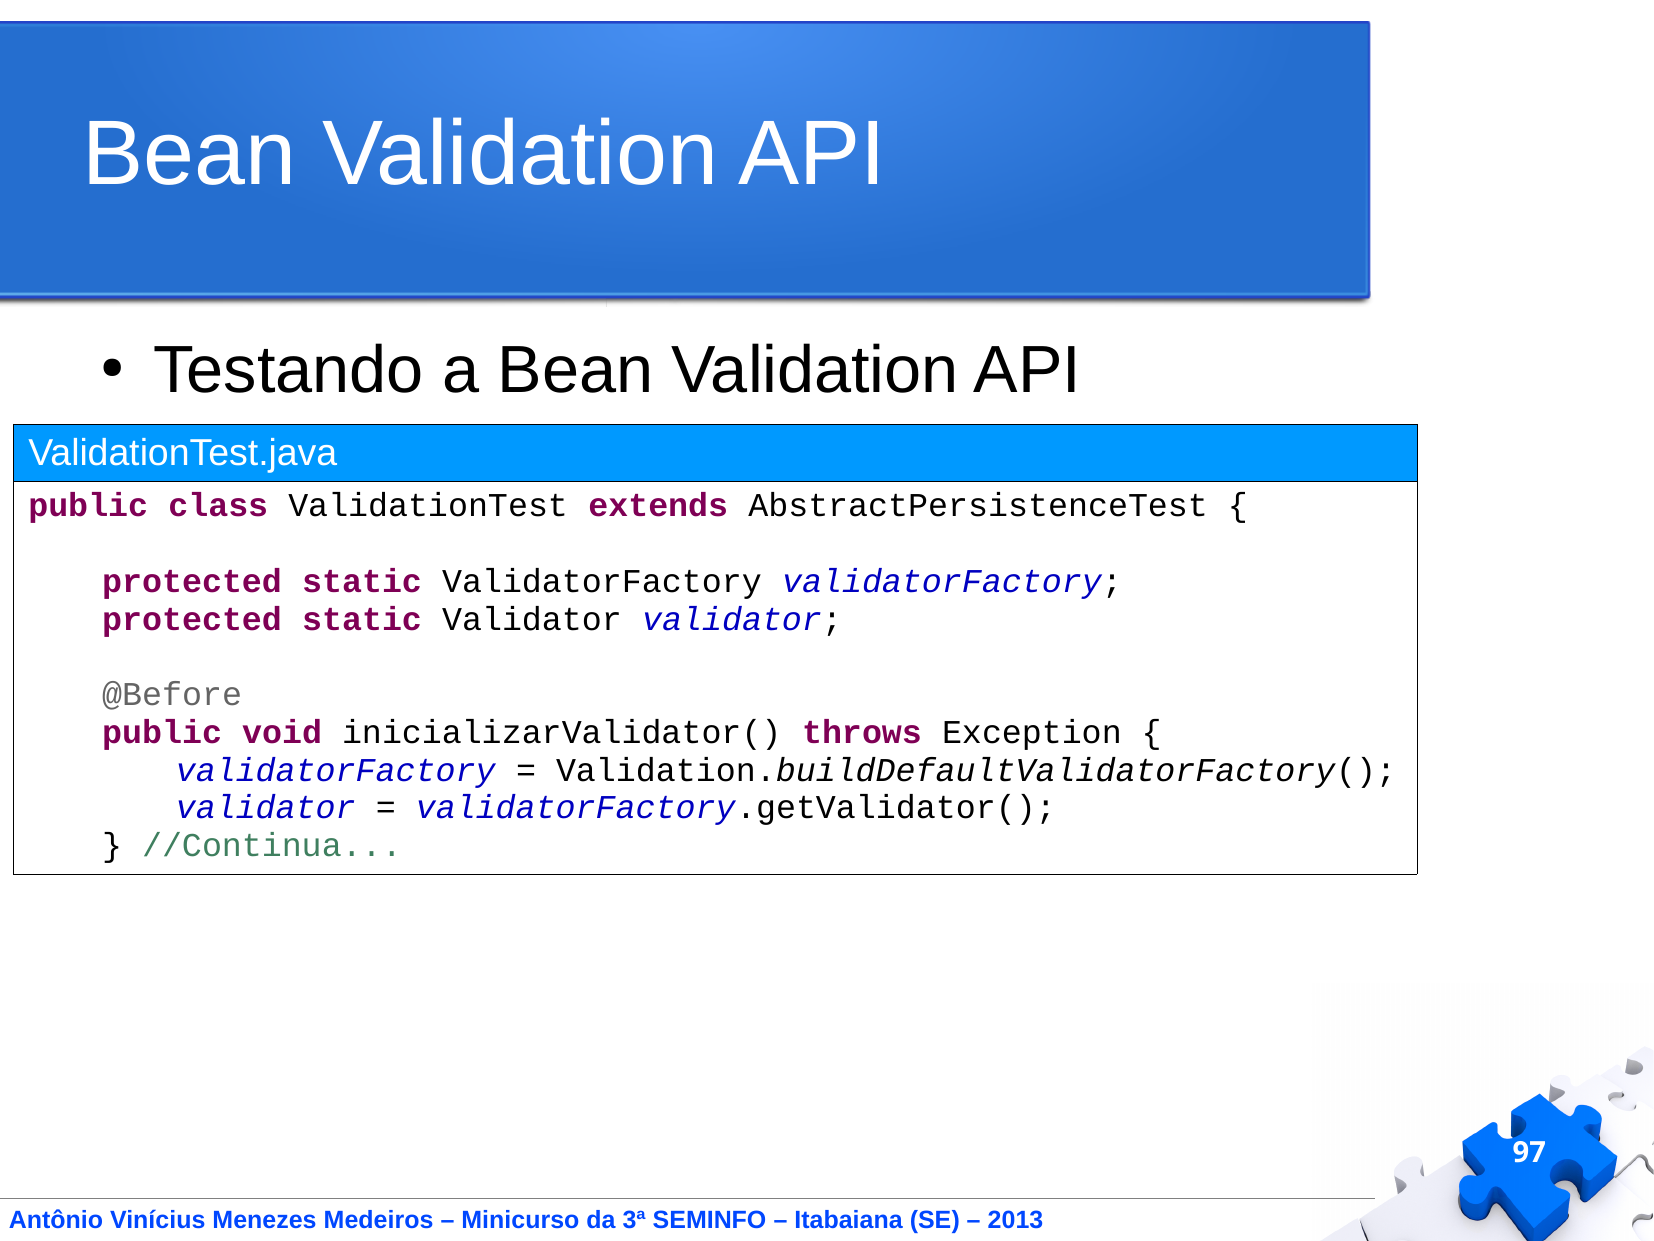

# Bean Validation API
Testando a Bean Validation API
| ValidationTest.java |
| --- |
| public class ValidationTest extends AbstractPersistenceTest { protected static ValidatorFactory validatorFactory; protected static Validator validator; @Before public void inicializarValidator() throws Exception { validatorFactory = Validation.buildDefaultValidatorFactory(); validator = validatorFactory.getValidator(); } //Continua... |
97